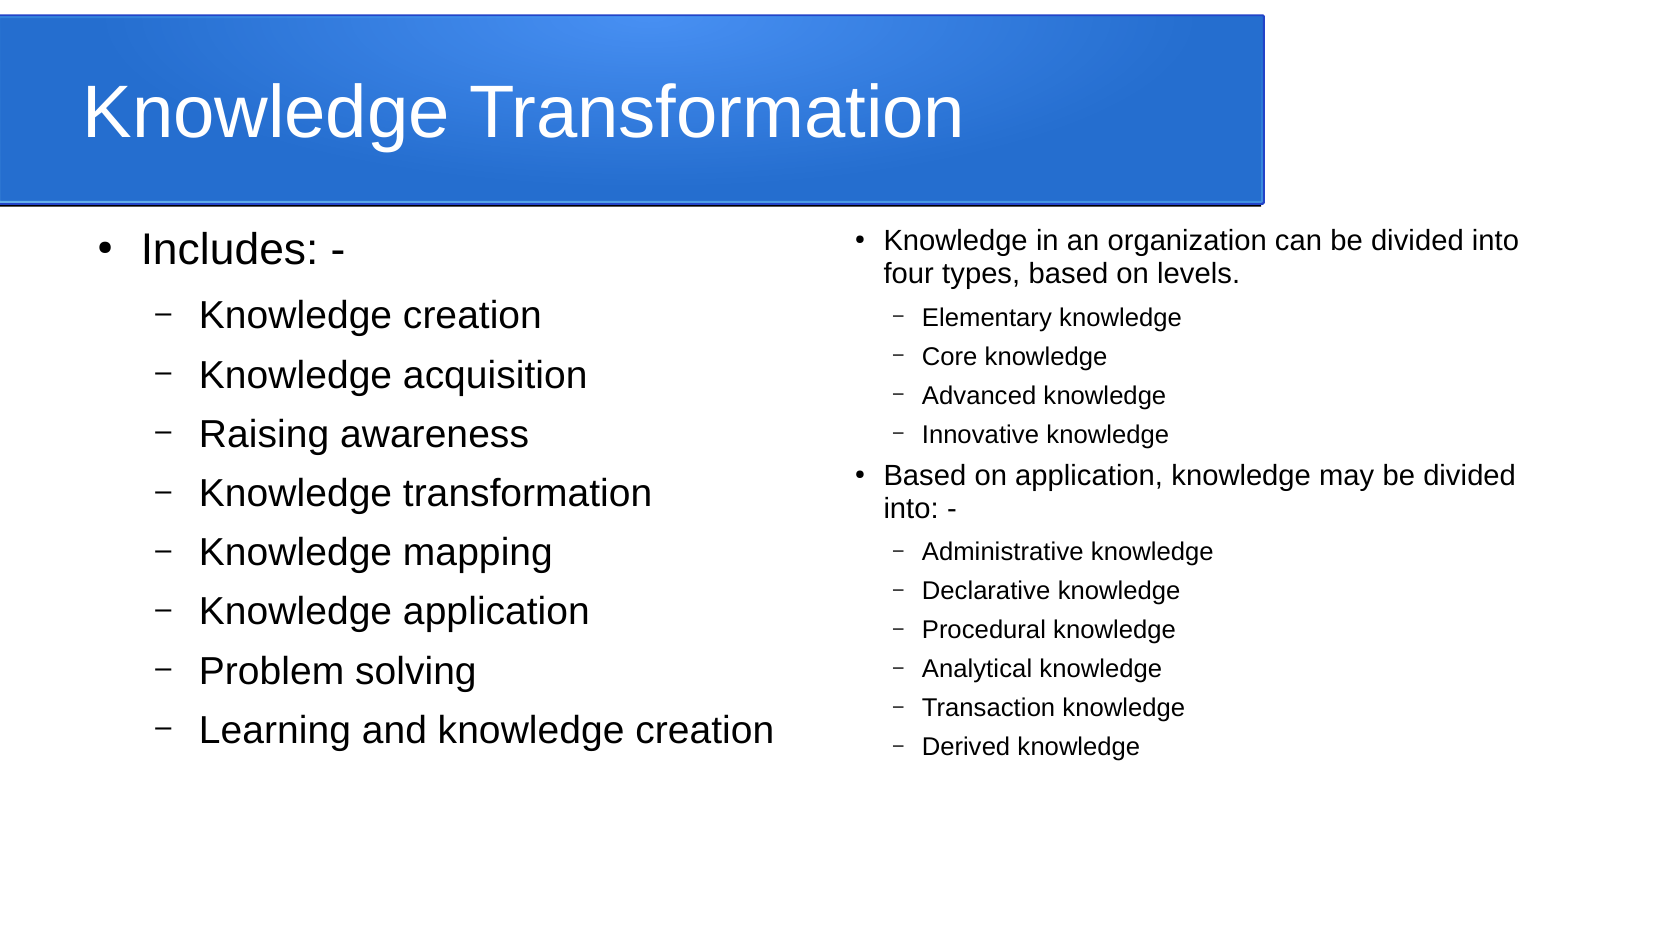

# Knowledge Transformation
Includes: -
Knowledge creation
Knowledge acquisition
Raising awareness
Knowledge transformation
Knowledge mapping
Knowledge application
Problem solving
Learning and knowledge creation
Knowledge in an organization can be divided into four types, based on levels.
Elementary knowledge
Core knowledge
Advanced knowledge
Innovative knowledge
Based on application, knowledge may be divided into: -
Administrative knowledge
Declarative knowledge
Procedural knowledge
Analytical knowledge
Transaction knowledge
Derived knowledge